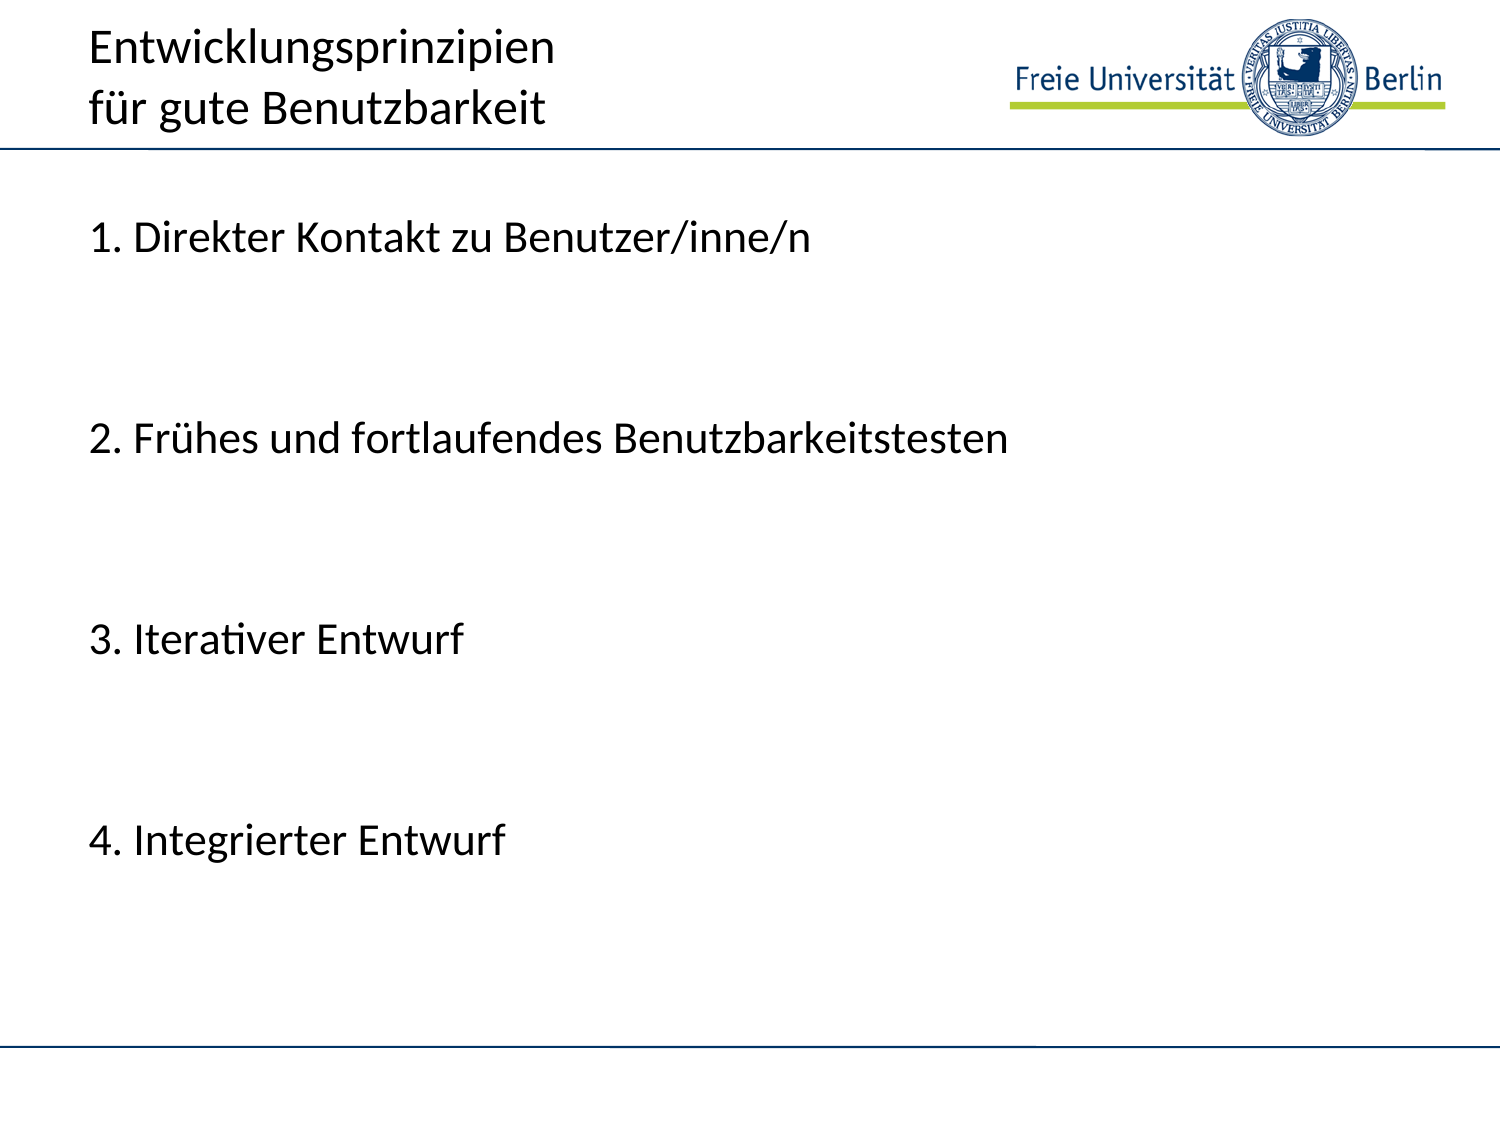

# Entwicklungsprinzipien für gute Benutzbarkeit
1. Direkter Kontakt zu Benutzer/inne/n
2. Frühes und fortlaufendes Benutzbarkeitstesten
3. Iterativer Entwurf
4. Integrierter Entwurf